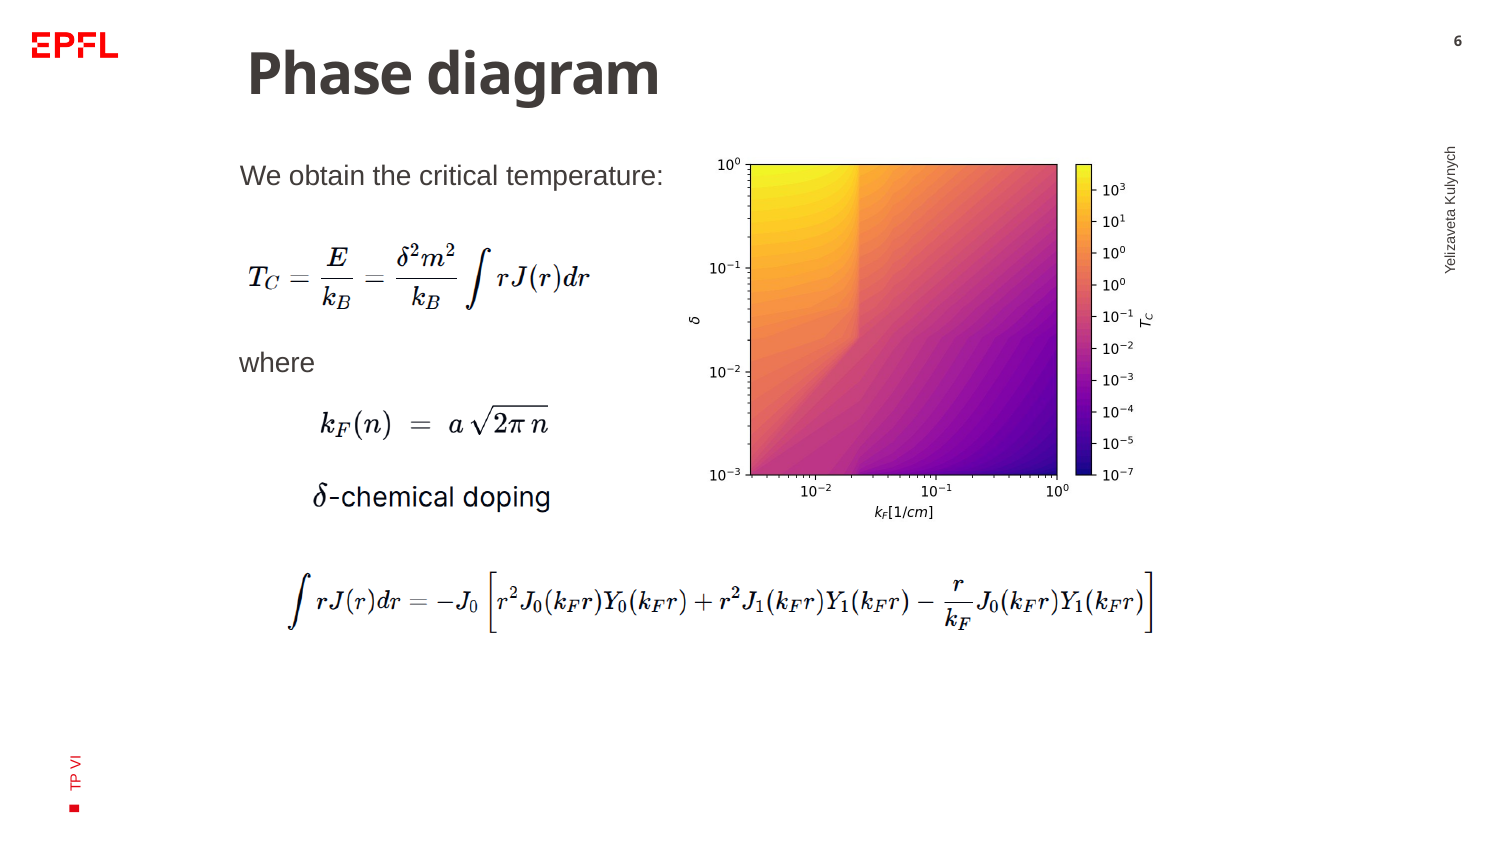

6
# Phase diagram
We obtain the critical temperature:
where
Yelizaveta Kulynych
TP VI